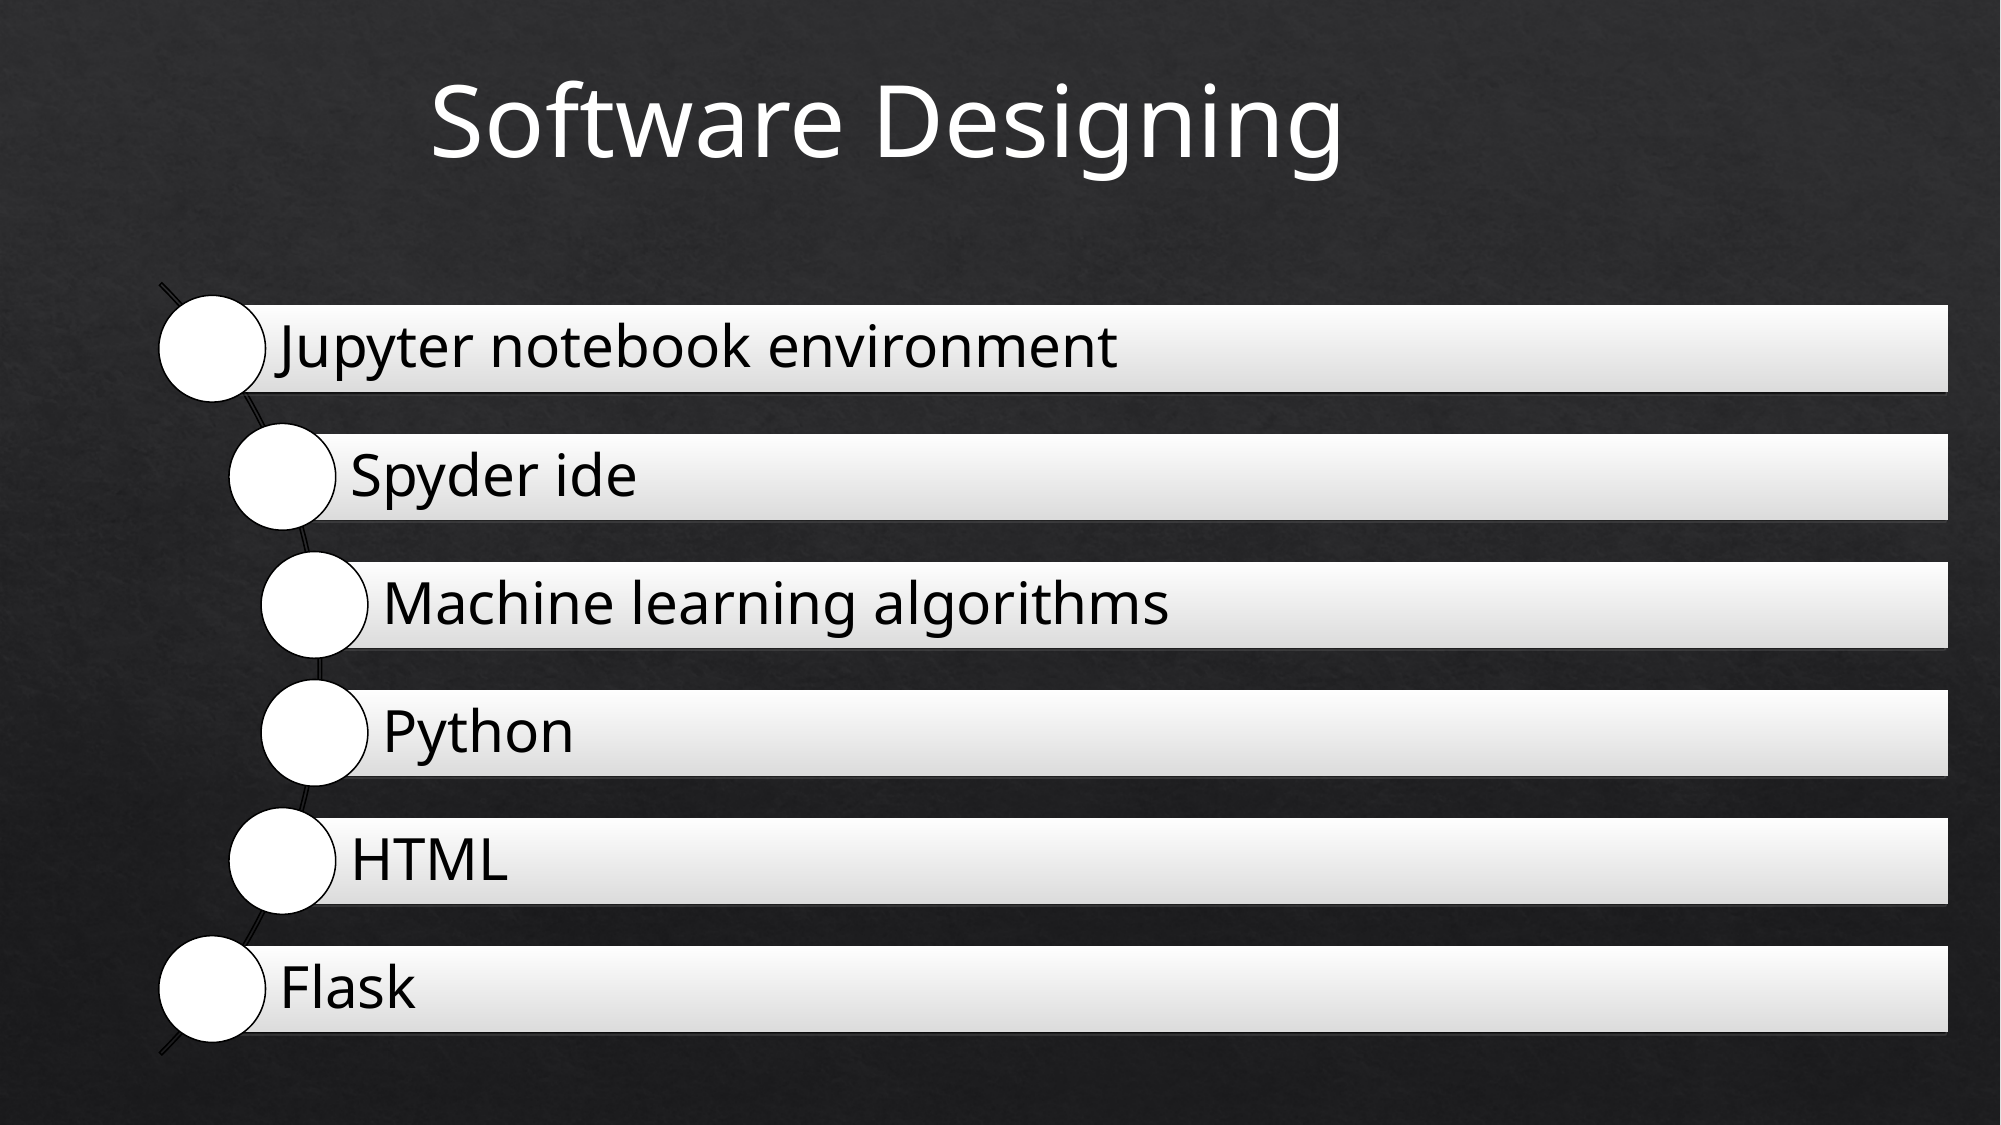

Software Designing
Jupyter notebook environment
Spyder ide
Machine learning algorithms
Python
HTML
Flask